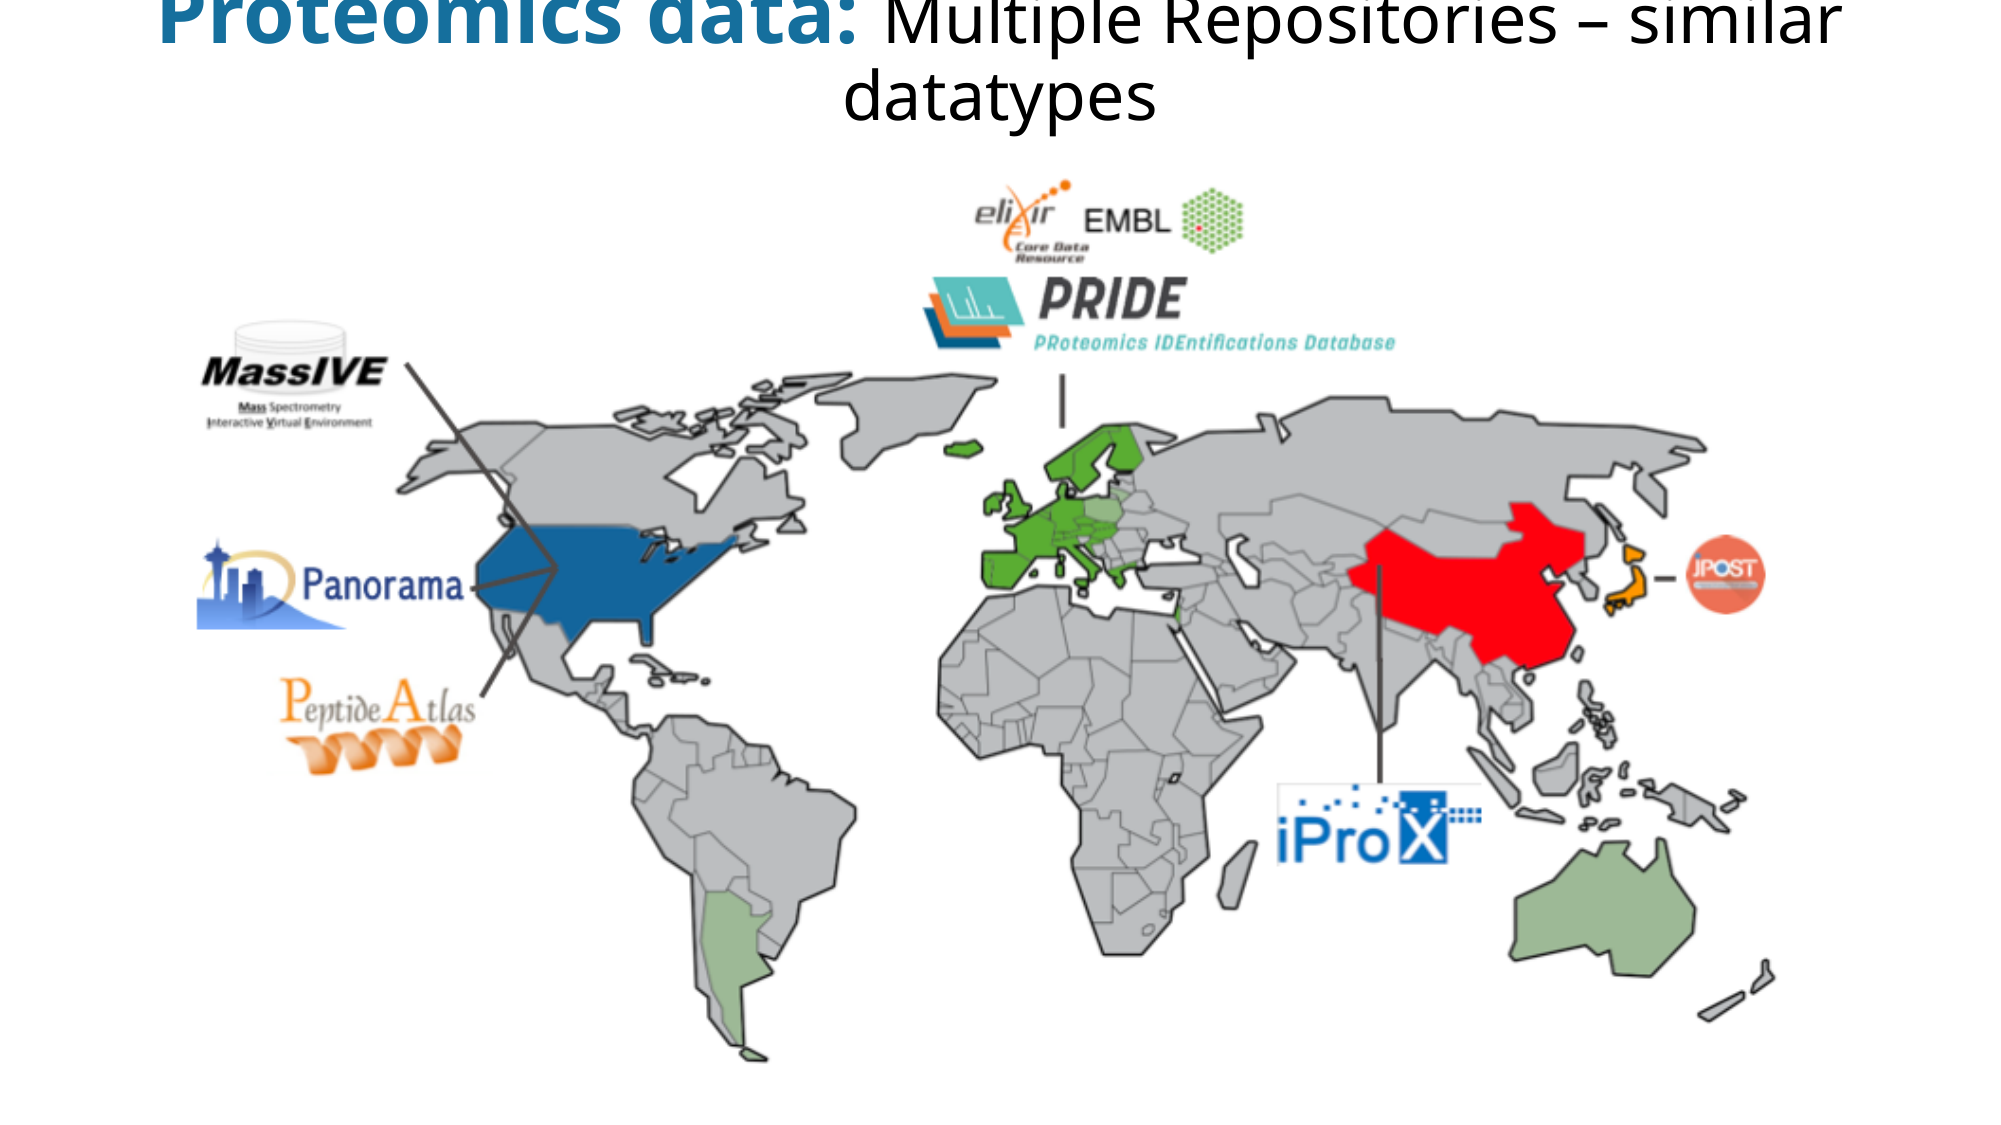

# Proteomics data: Multiple Repositories – similar datatypes